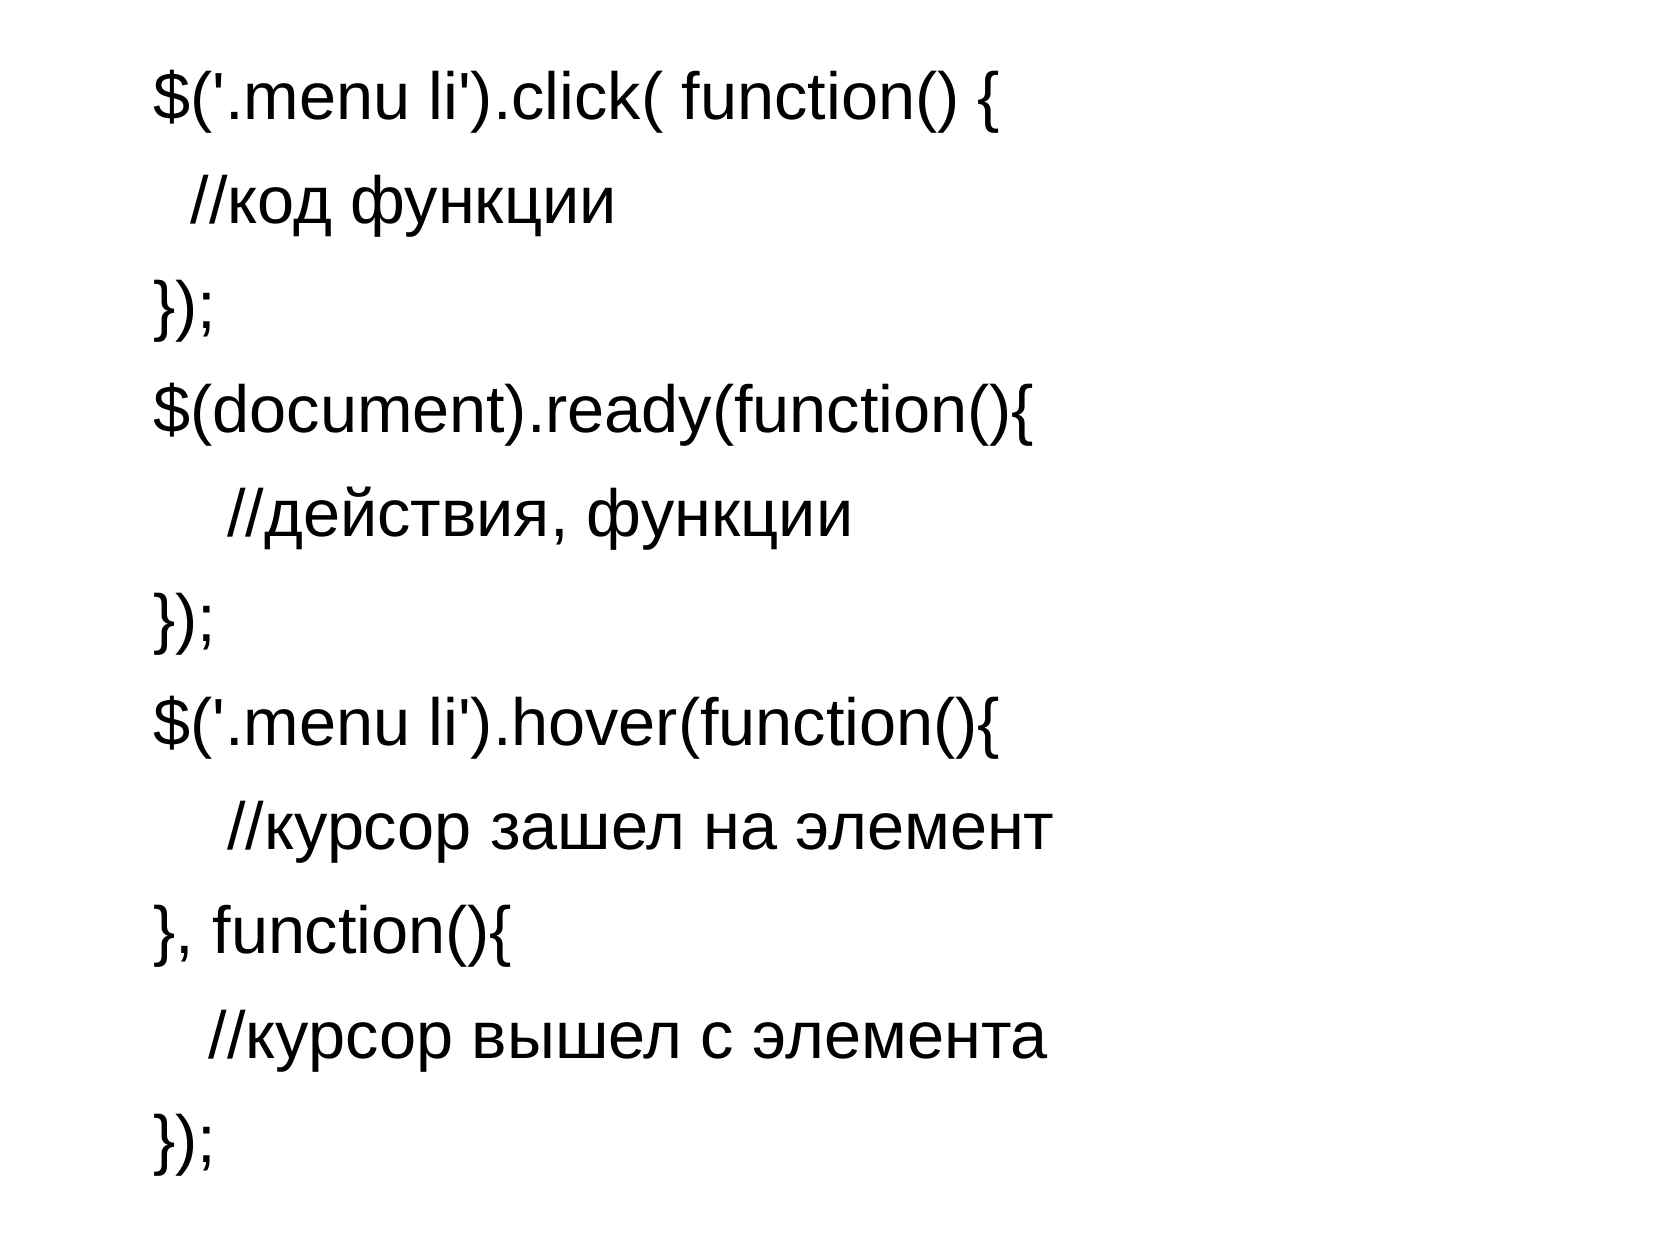

# $('.menu li').click( function() {
 //код функции
});
$(document).ready(function(){
 //действия, функции
});
$('.menu li').hover(function(){
 //курсор зашел на элемент
}, function(){
 //курсор вышел с элемента
});